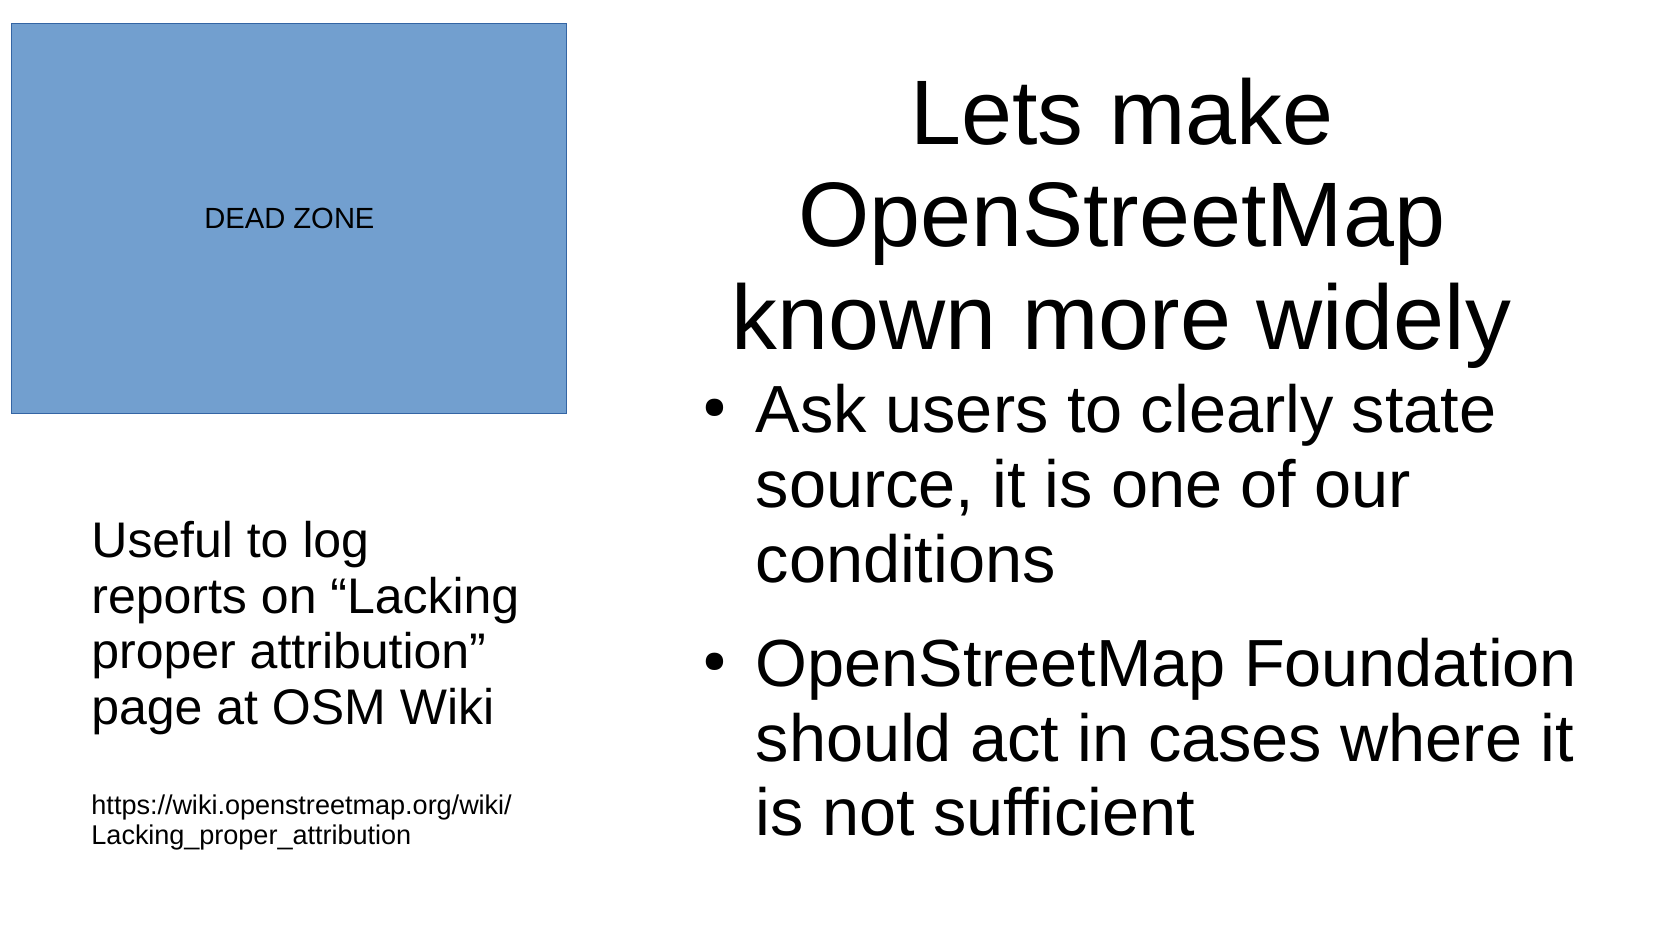

# Lets make OpenStreetMap known more widely
Ask users to clearly state source, it is one of our conditions
OpenStreetMap Foundation should act in cases where it is not sufficient
Useful to log reports on “Lacking proper attribution” page at OSM Wiki
https://wiki.openstreetmap.org/wiki/Lacking_proper_attribution